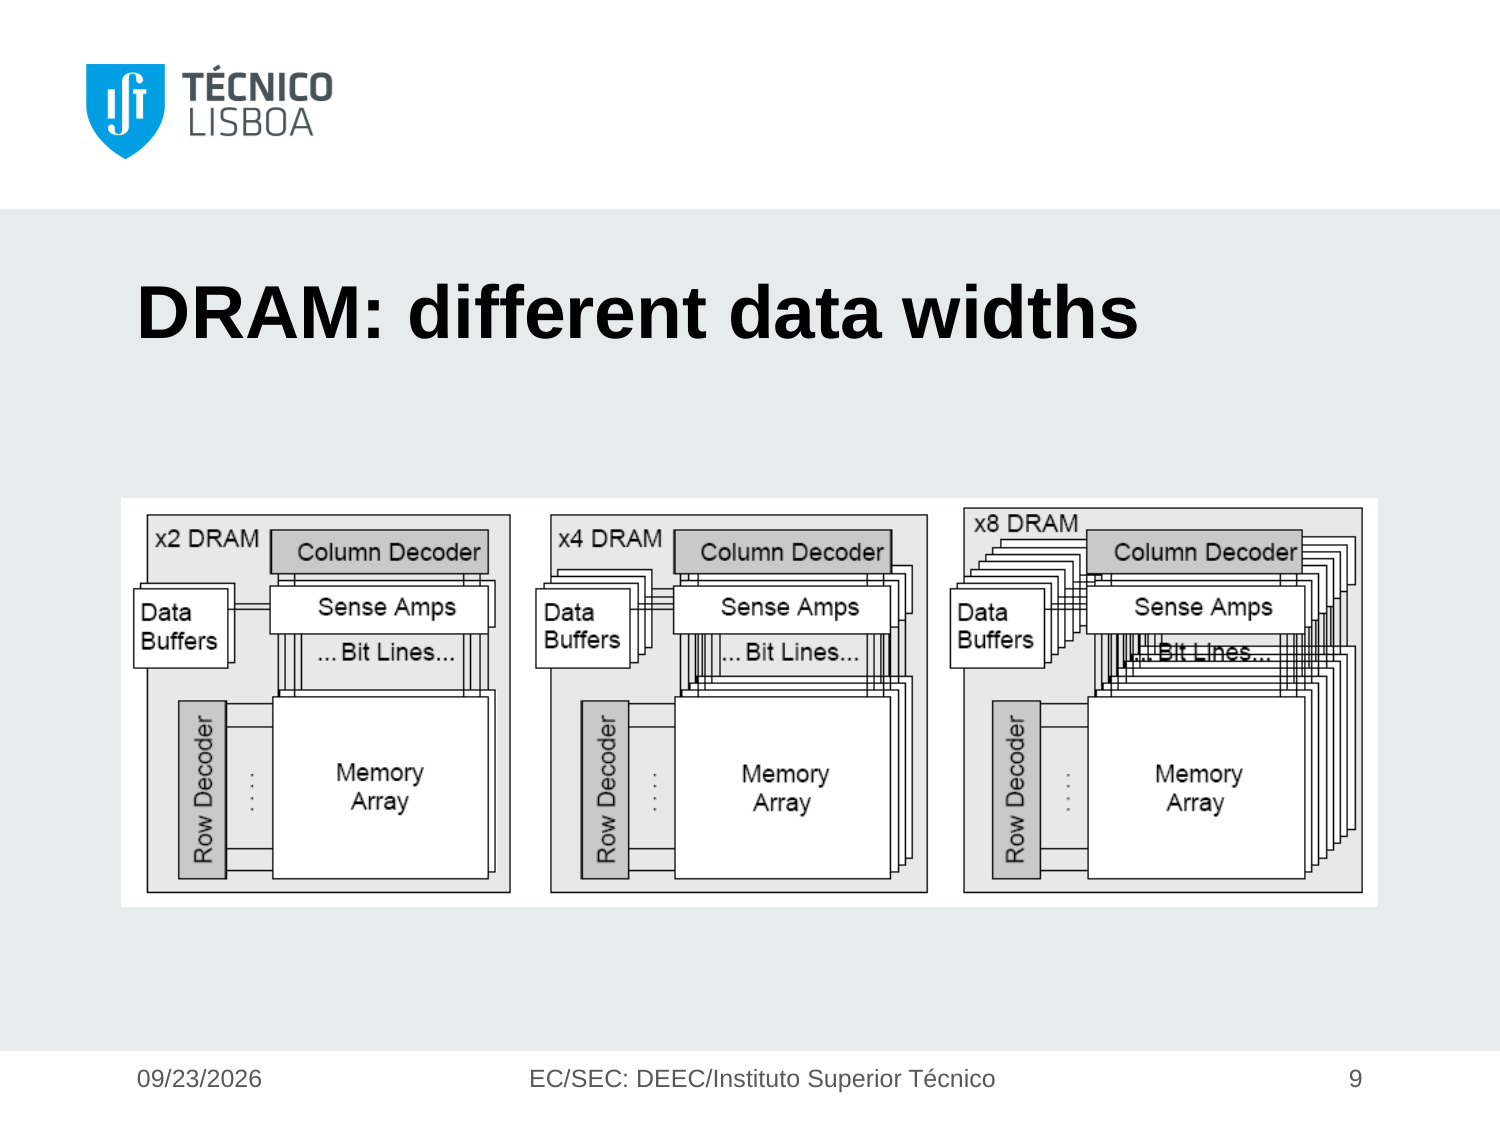

# DRAM: different data widths
EC/SEC: DEEC/Instituto Superior Técnico